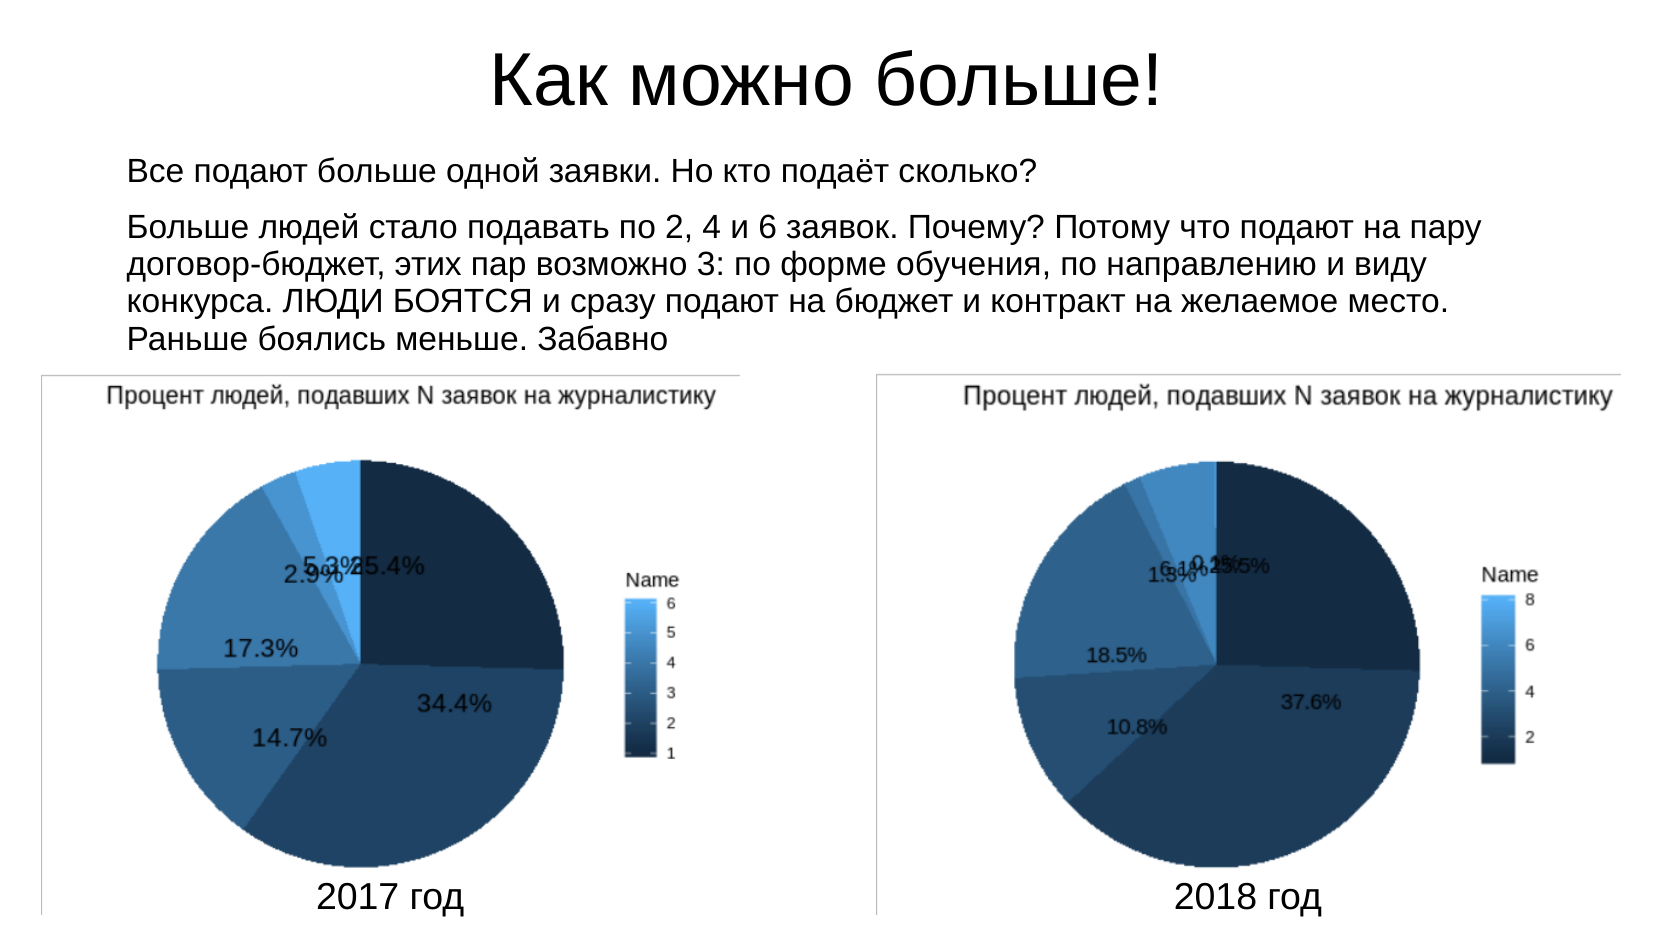

# Как можно больше!
Все подают больше одной заявки. Но кто подаёт сколько?
Больше людей стало подавать по 2, 4 и 6 заявок. Почему? Потому что подают на пару договор-бюджет, этих пар возможно 3: по форме обучения, по направлению и виду конкурса. ЛЮДИ БОЯТСЯ и сразу подают на бюджет и контракт на желаемое место. Раньше боялись меньше. Забавно
2018 год
2017 год